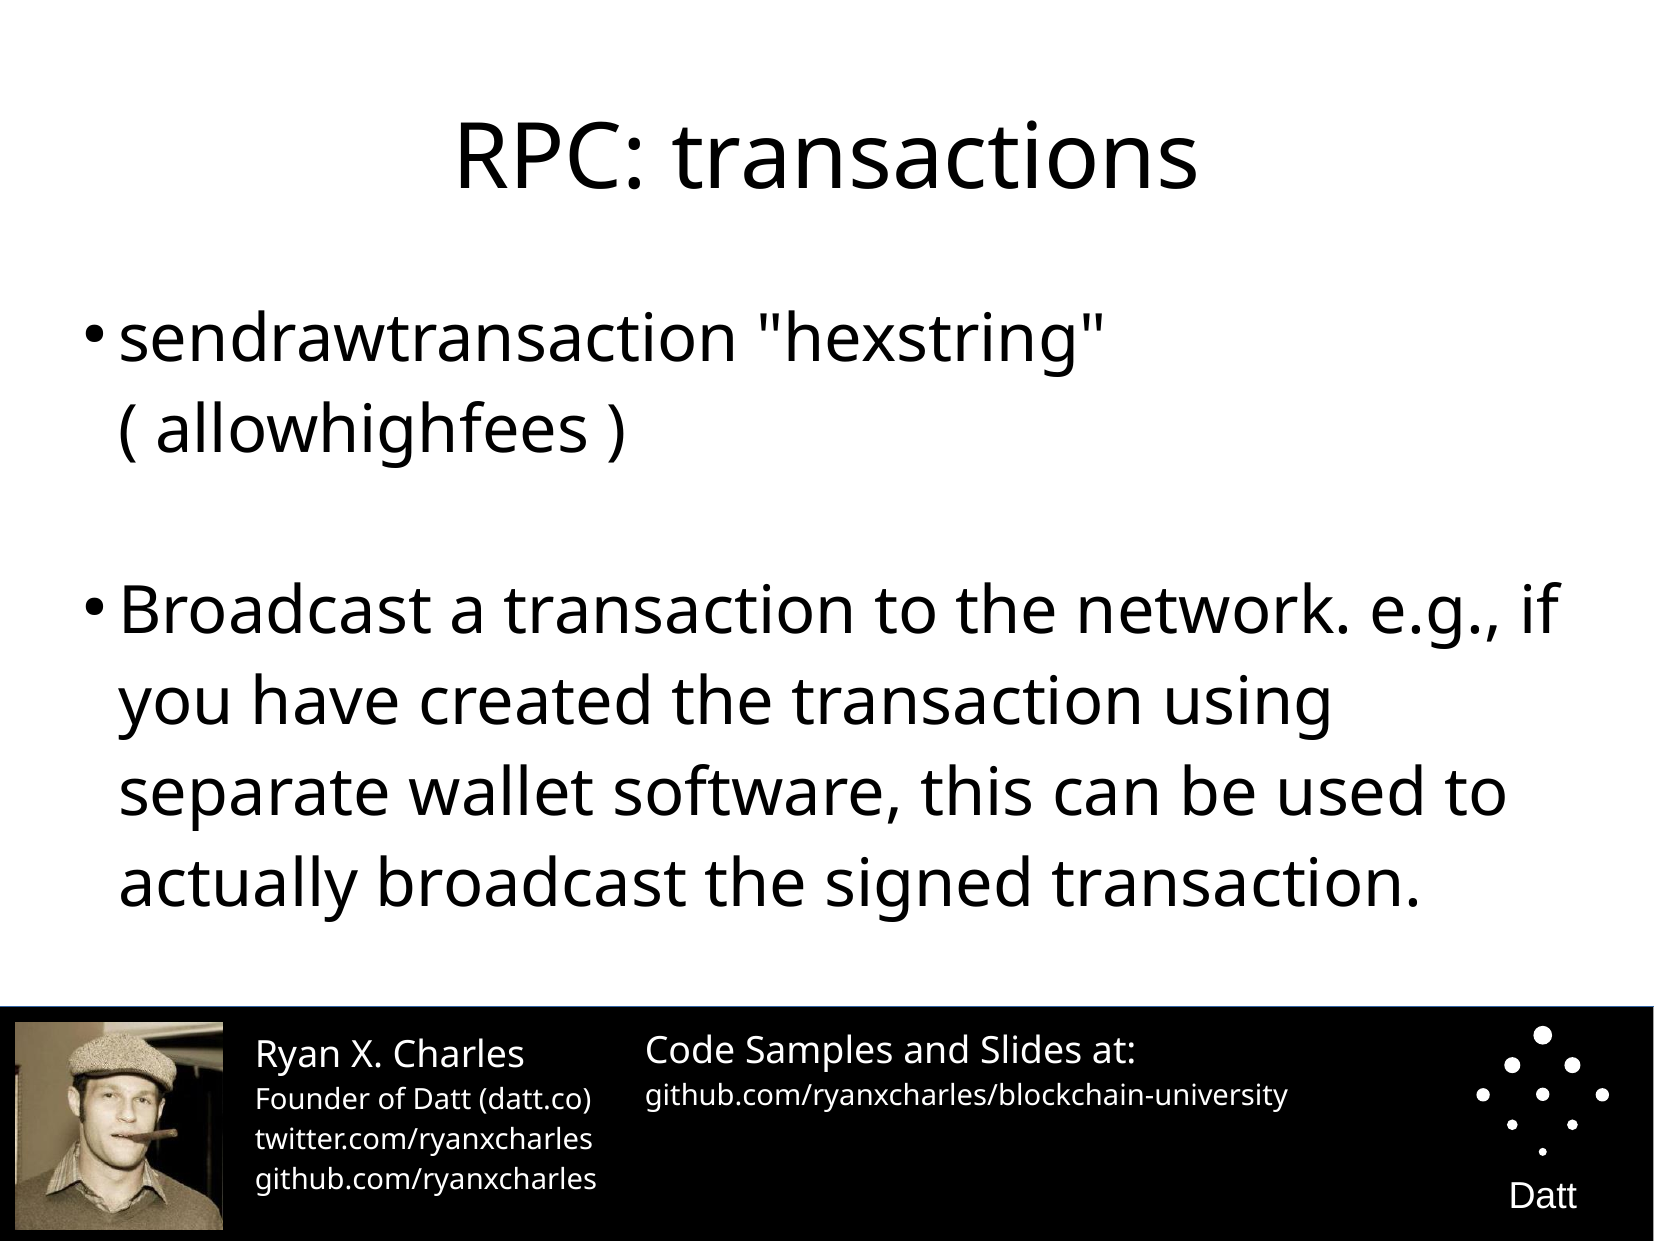

# RPC: transactions
sendrawtransaction "hexstring" ( allowhighfees )
Broadcast a transaction to the network. e.g., if you have created the transaction using separate wallet software, this can be used to actually broadcast the signed transaction.
Code Samples and Slides at:
github.com/ryanxcharles/blockchain-university
Ryan X. Charles
Founder of Datt (datt.co)
twitter.com/ryanxcharles
github.com/ryanxcharles
Datt